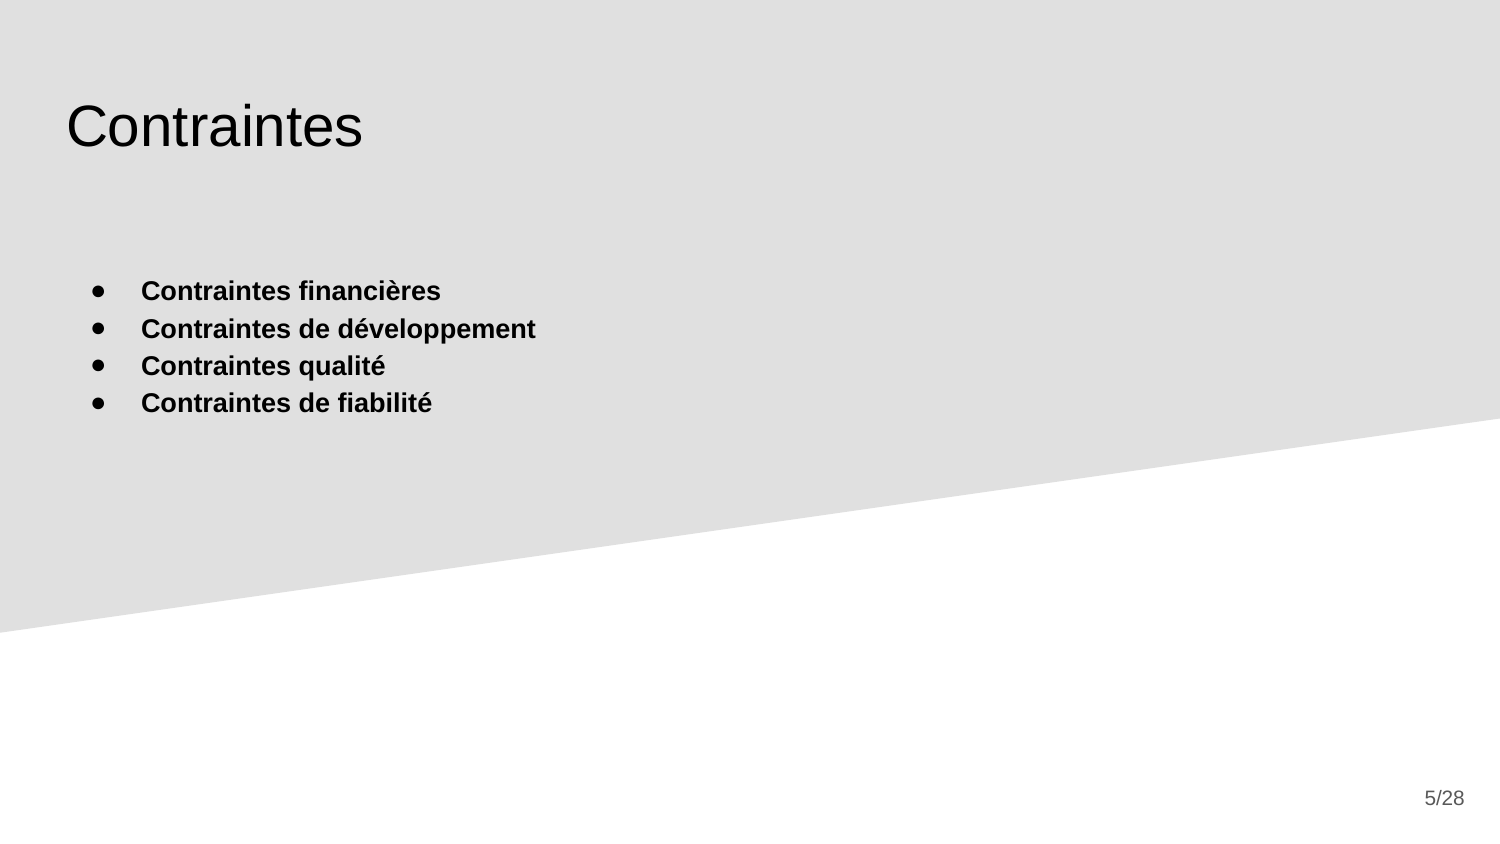

# Contraintes
Contraintes financières
Contraintes de développement
Contraintes qualité
Contraintes de fiabilité